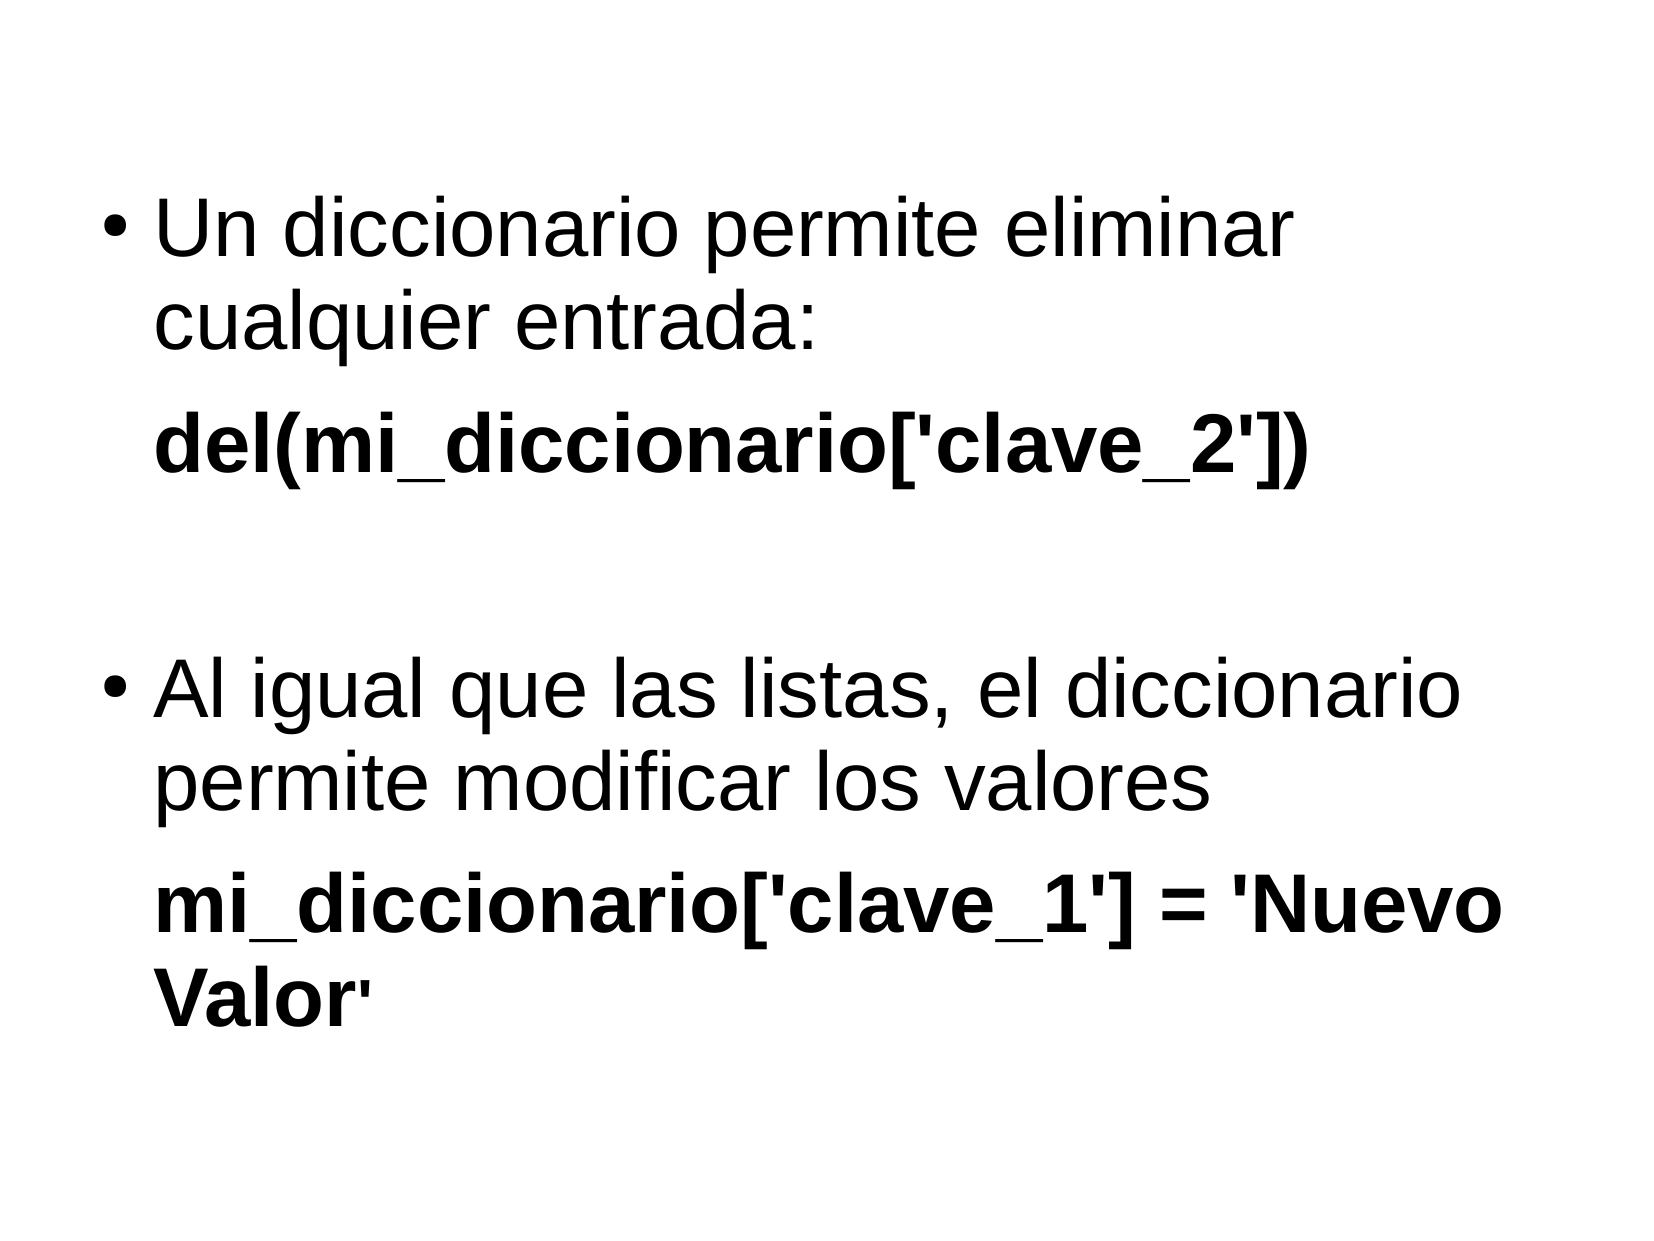

# Un diccionario permite eliminar cualquier entrada:
del(mi_diccionario['clave_2'])
Al igual que las listas, el diccionario permite modificar los valores
mi_diccionario['clave_1'] = 'Nuevo Valor'